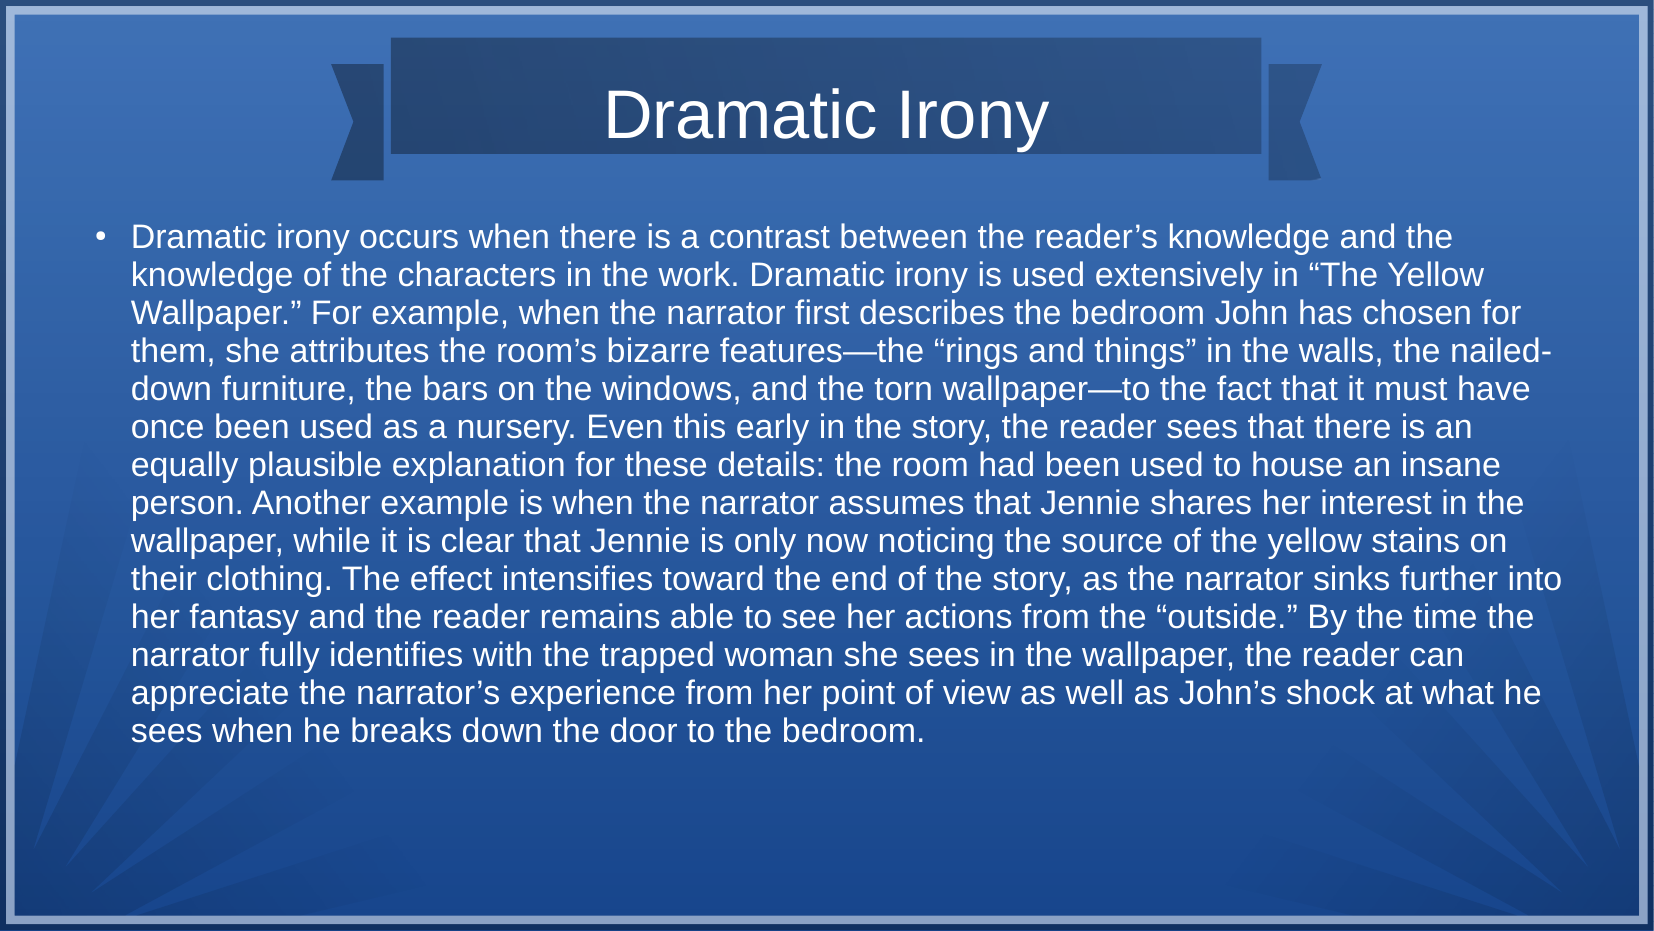

# Dramatic Irony
Dramatic irony occurs when there is a contrast between the reader’s knowledge and the knowledge of the characters in the work. Dramatic irony is used extensively in “The Yellow Wallpaper.” For example, when the narrator first describes the bedroom John has chosen for them, she attributes the room’s bizarre features—the “rings and things” in the walls, the nailed-down furniture, the bars on the windows, and the torn wallpaper—to the fact that it must have once been used as a nursery. Even this early in the story, the reader sees that there is an equally plausible explanation for these details: the room had been used to house an insane person. Another example is when the narrator assumes that Jennie shares her interest in the wallpaper, while it is clear that Jennie is only now noticing the source of the yellow stains on their clothing. The effect intensifies toward the end of the story, as the narrator sinks further into her fantasy and the reader remains able to see her actions from the “outside.” By the time the narrator fully identifies with the trapped woman she sees in the wallpaper, the reader can appreciate the narrator’s experience from her point of view as well as John’s shock at what he sees when he breaks down the door to the bedroom.